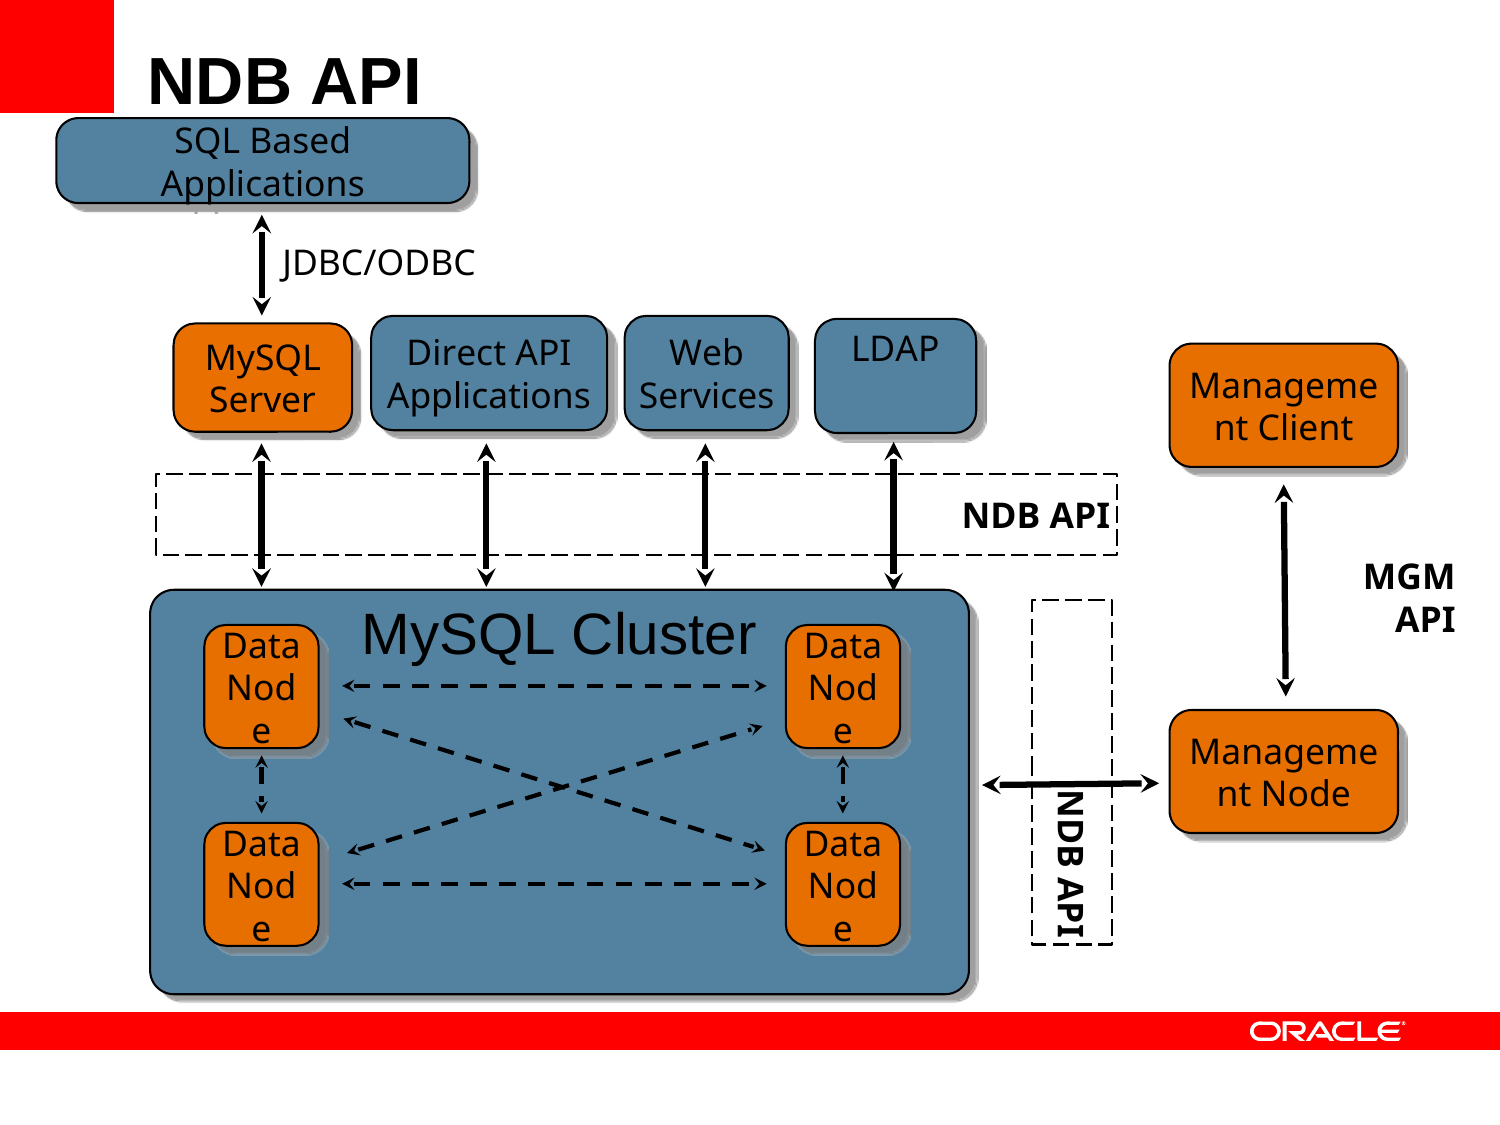

# NDB API
SQL Based Applications
JDBC/ODBC
Direct API Applications
Web Services
LDAP
MySQL Server
Management Client
NDB API
MGM API
MySQL Cluster
Data Node
Data Node
Management Node
NDB API
Data Node
Data Node